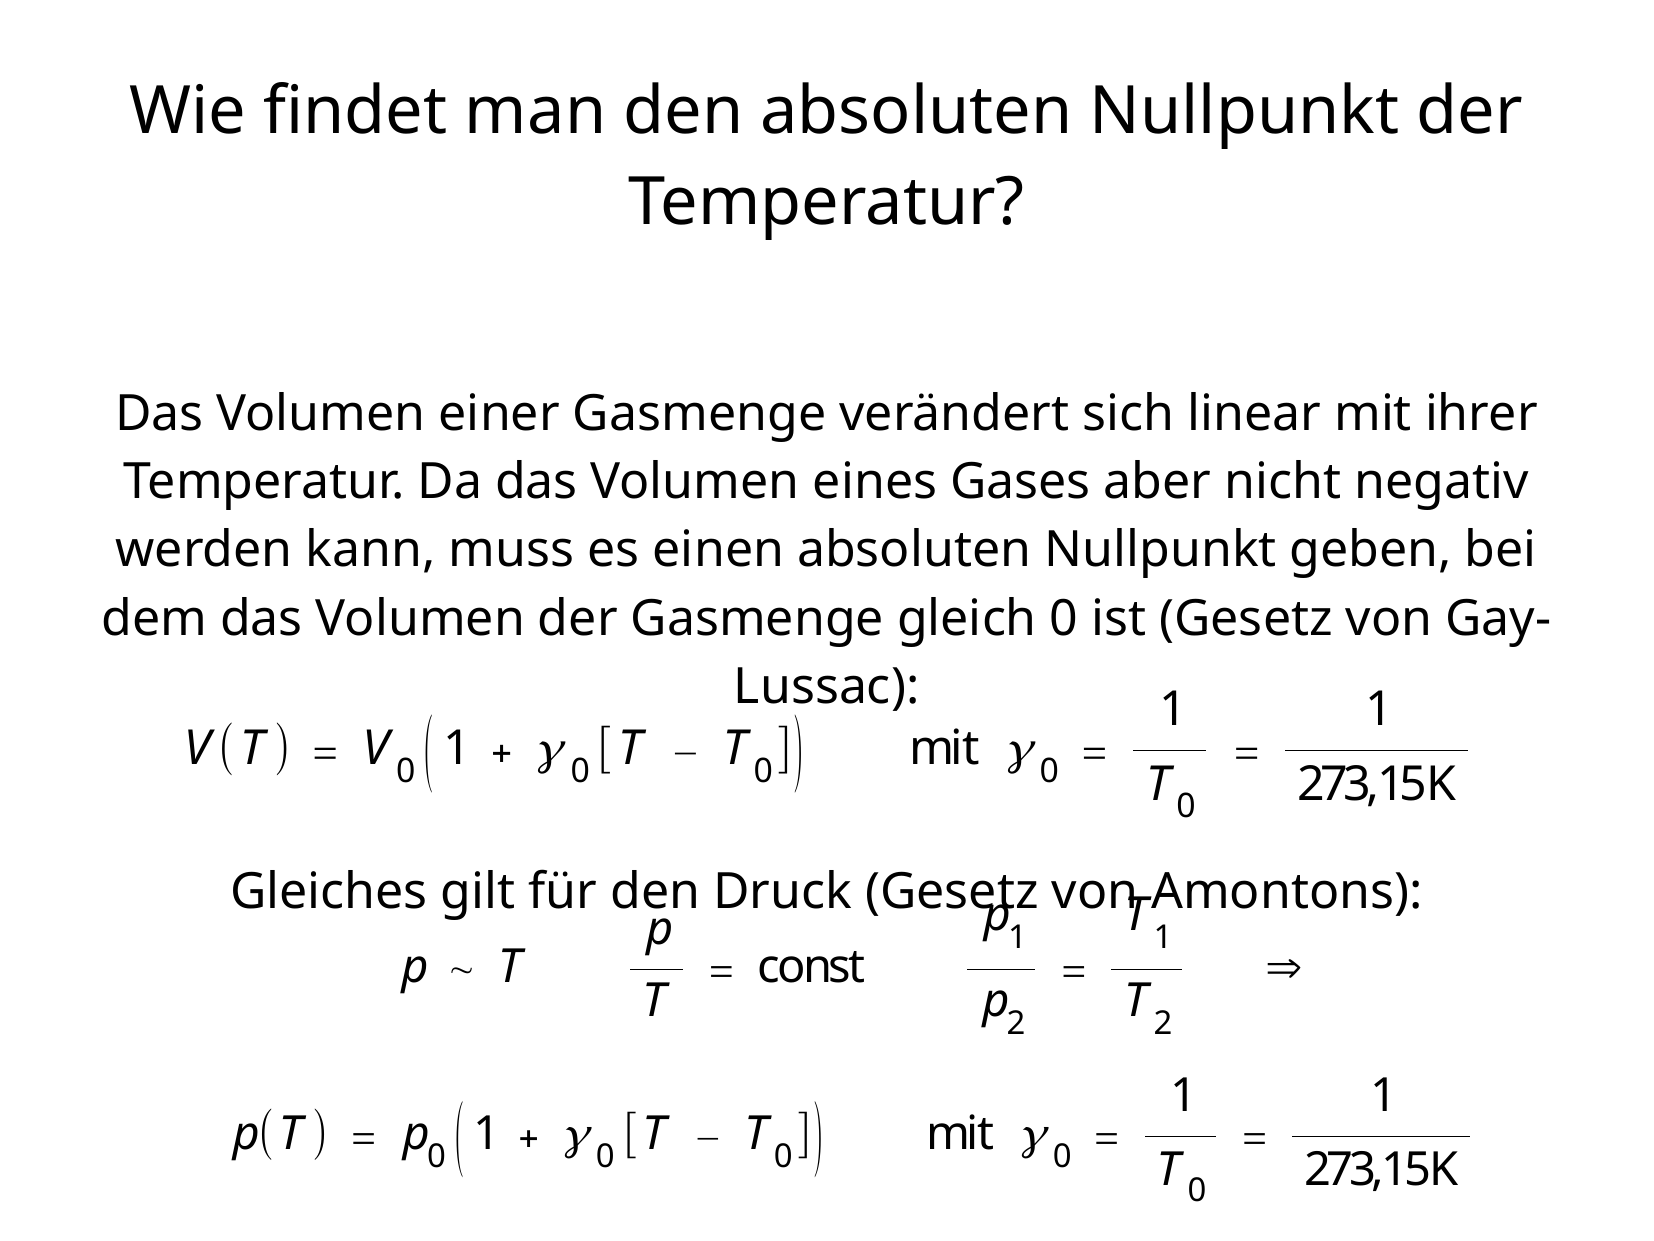

# Wie findet man den absoluten Nullpunkt der Temperatur?
Das Volumen einer Gasmenge verändert sich linear mit ihrer Temperatur. Da das Volumen eines Gases aber nicht negativ werden kann, muss es einen absoluten Nullpunkt geben, bei dem das Volumen der Gasmenge gleich 0 ist (Gesetz von Gay-Lussac):
Gleiches gilt für den Druck (Gesetz von Amontons):